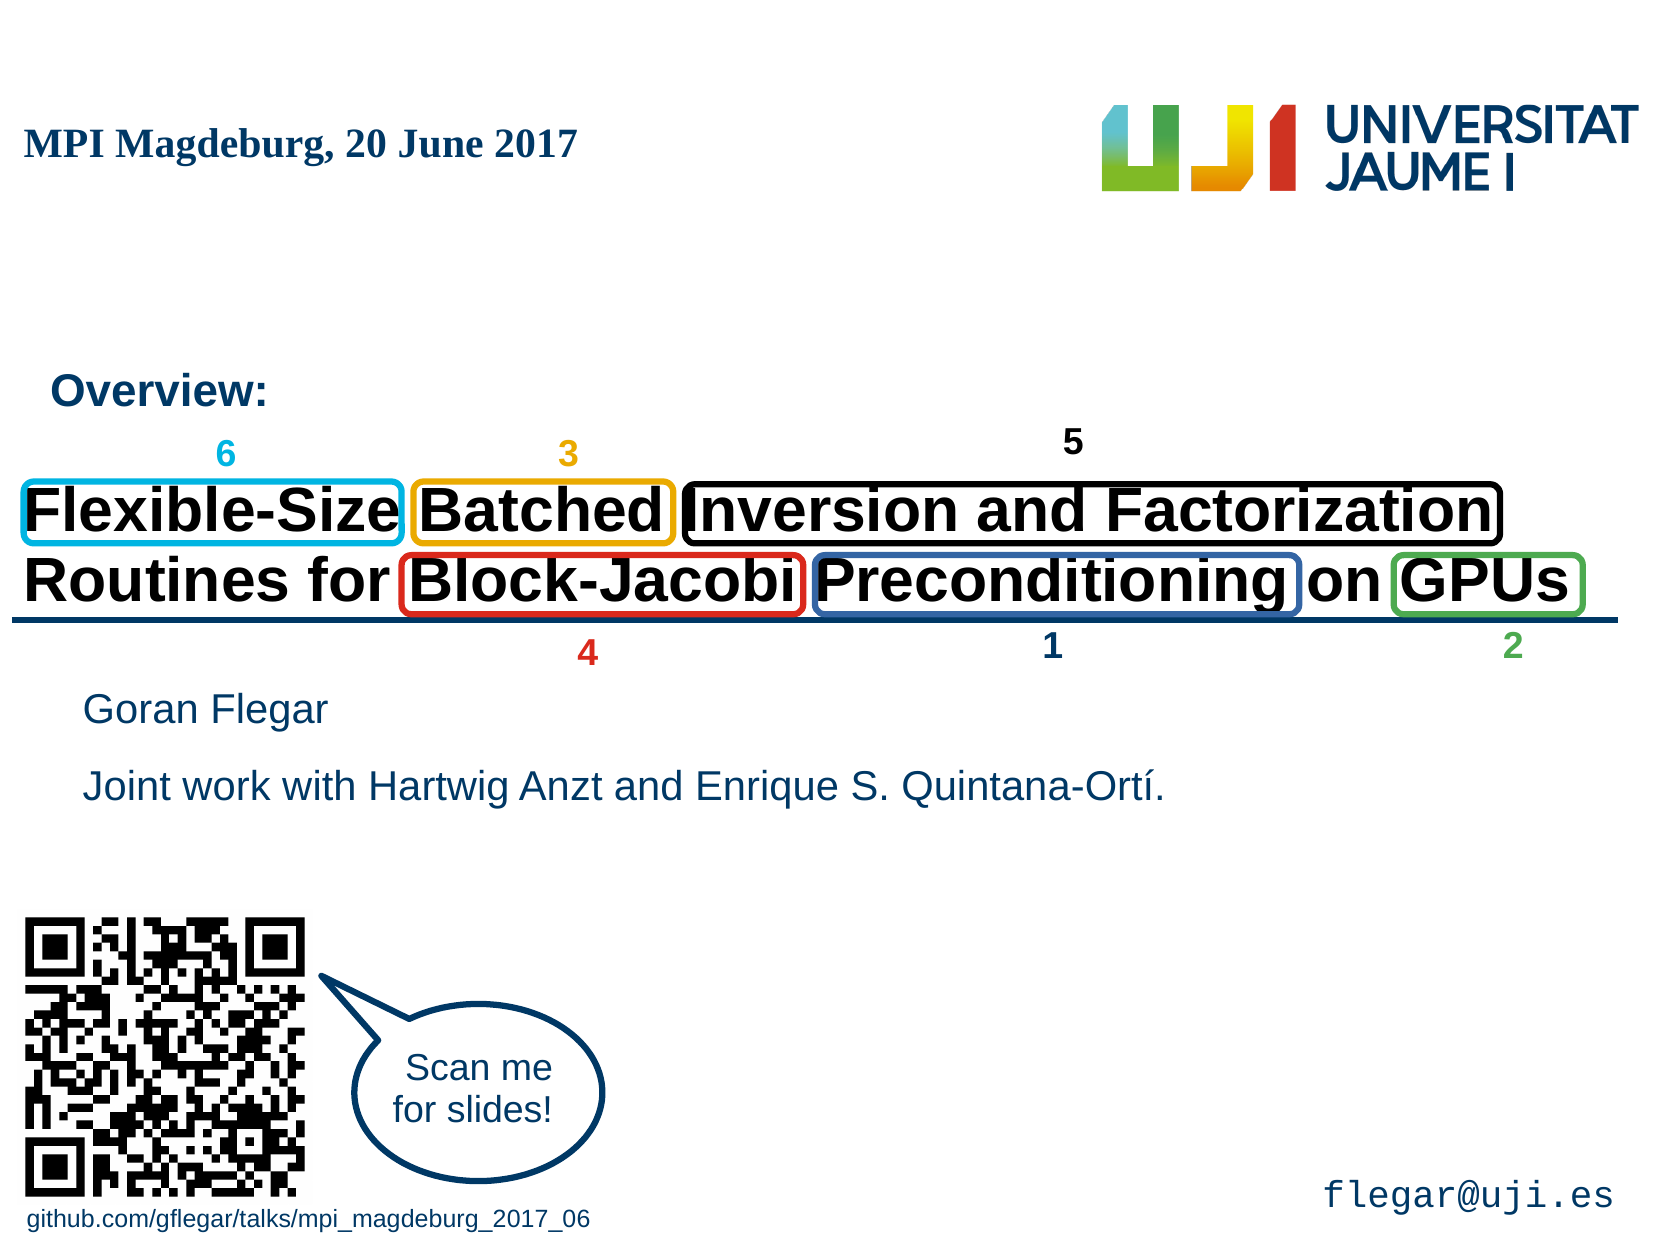

MPI Magdeburg, 20 June 2017
# Flexible-Size Batched Inversion and Factorization Routines for Block-Jacobi Preconditioning on GPUs
Overview:
5
6
3
1
2
4
Goran Flegar
Joint work with Hartwig Anzt and Enrique S. Quintana-Ortí.
Scan me for slides!
github.com/gflegar/talks/mpi_magdeburg_2017_06